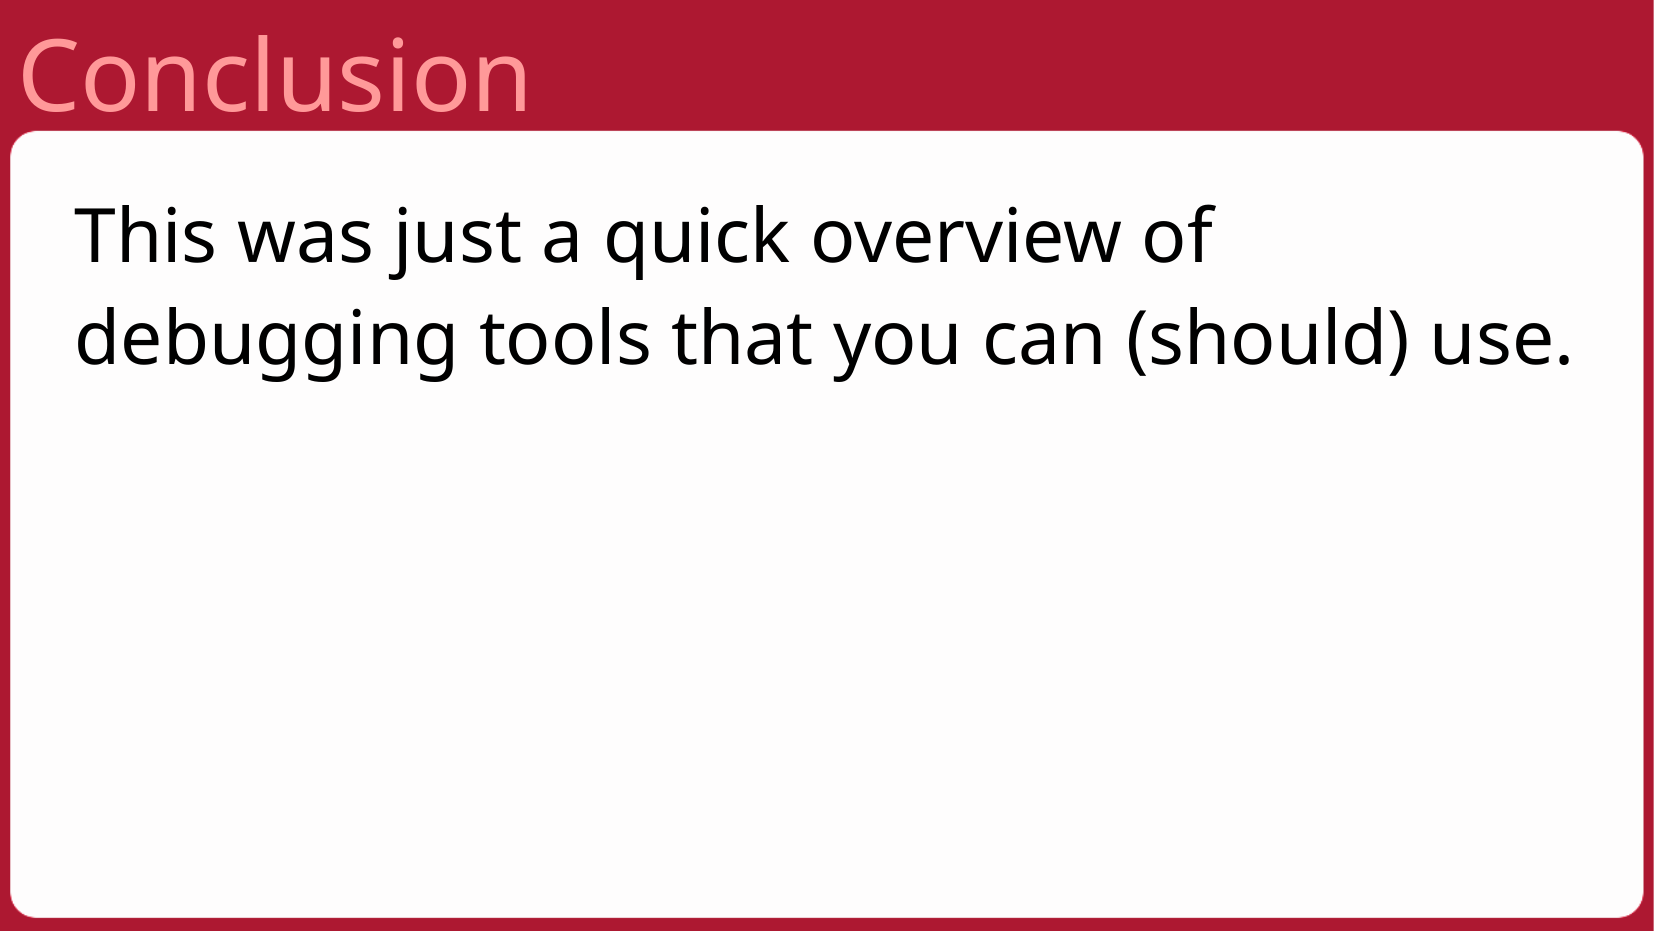

# Conclusion
This was just a quick overview of debugging tools that you can (should) use.